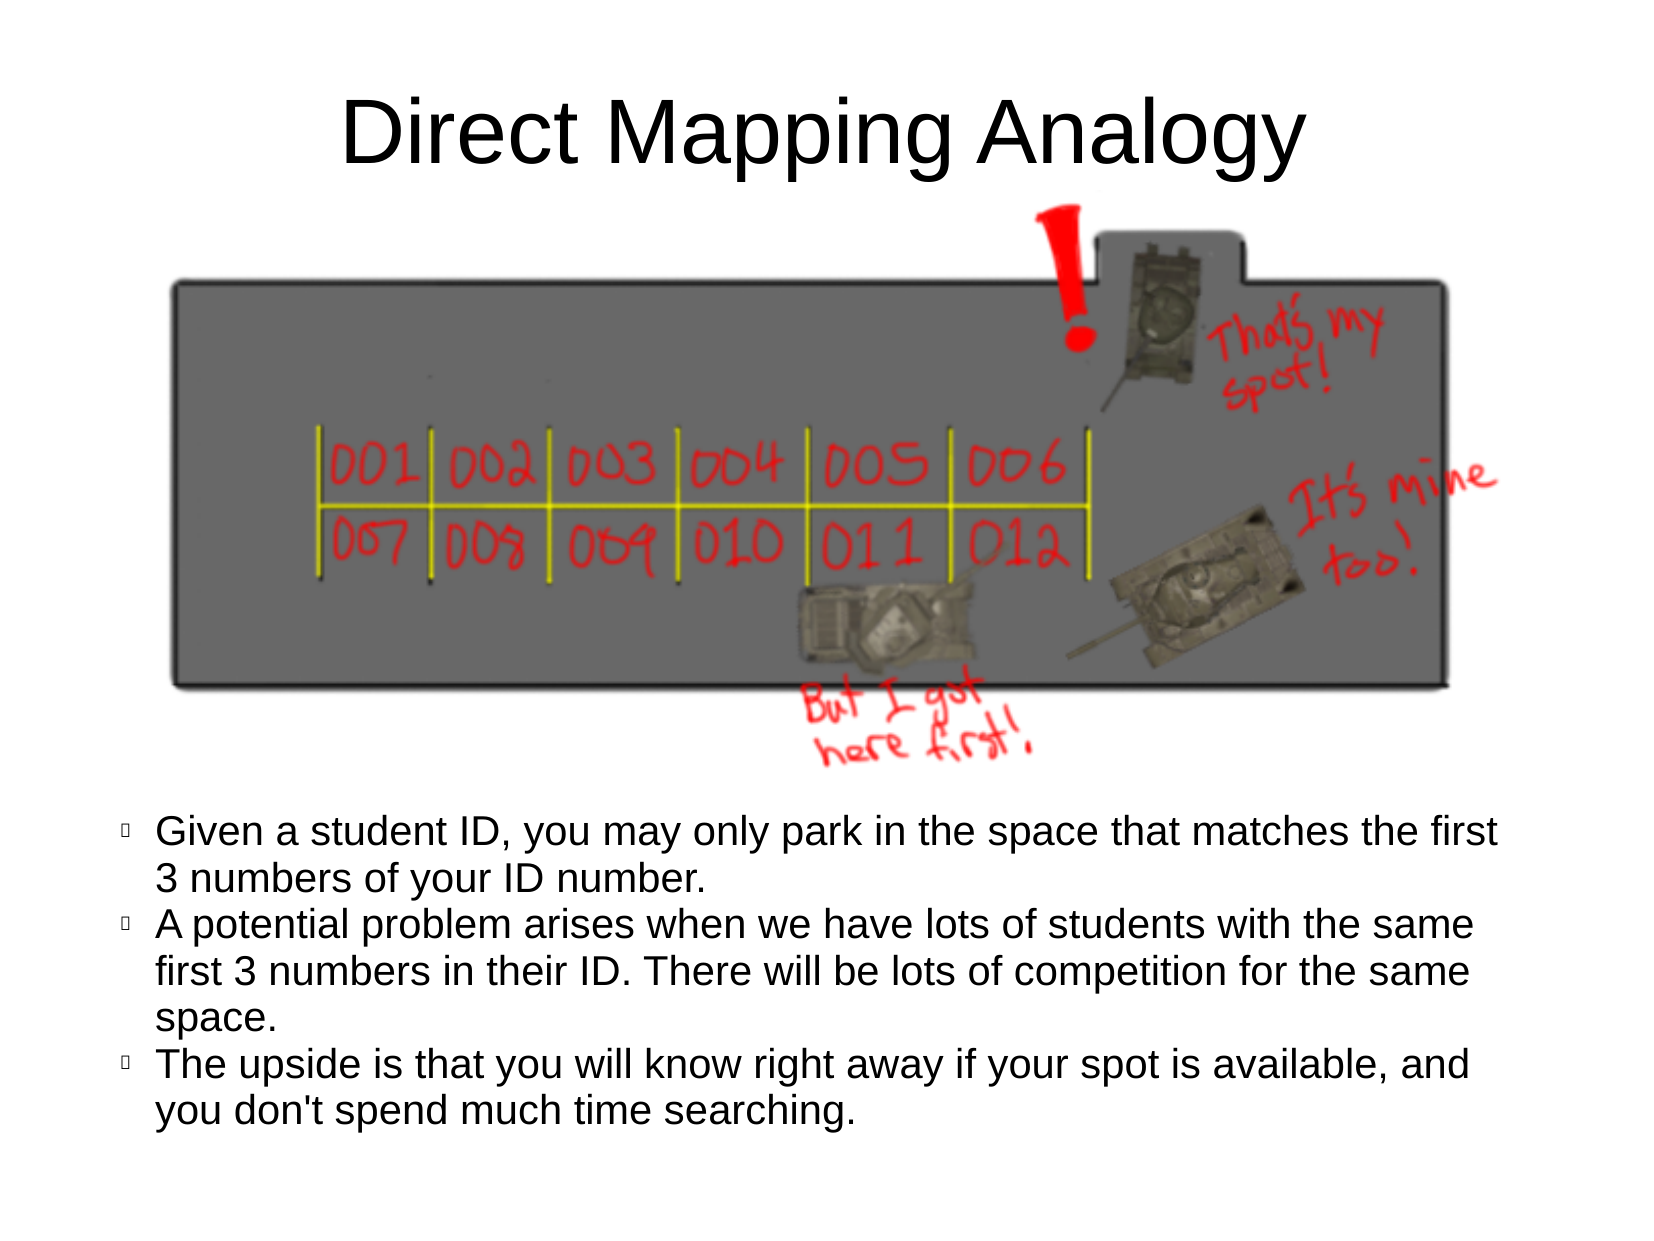

Direct Mapping Analogy
Given a student ID, you may only park in the space that matches the first 3 numbers of your ID number.
A potential problem arises when we have lots of students with the same first 3 numbers in their ID. There will be lots of competition for the same space.
The upside is that you will know right away if your spot is available, and you don't spend much time searching.